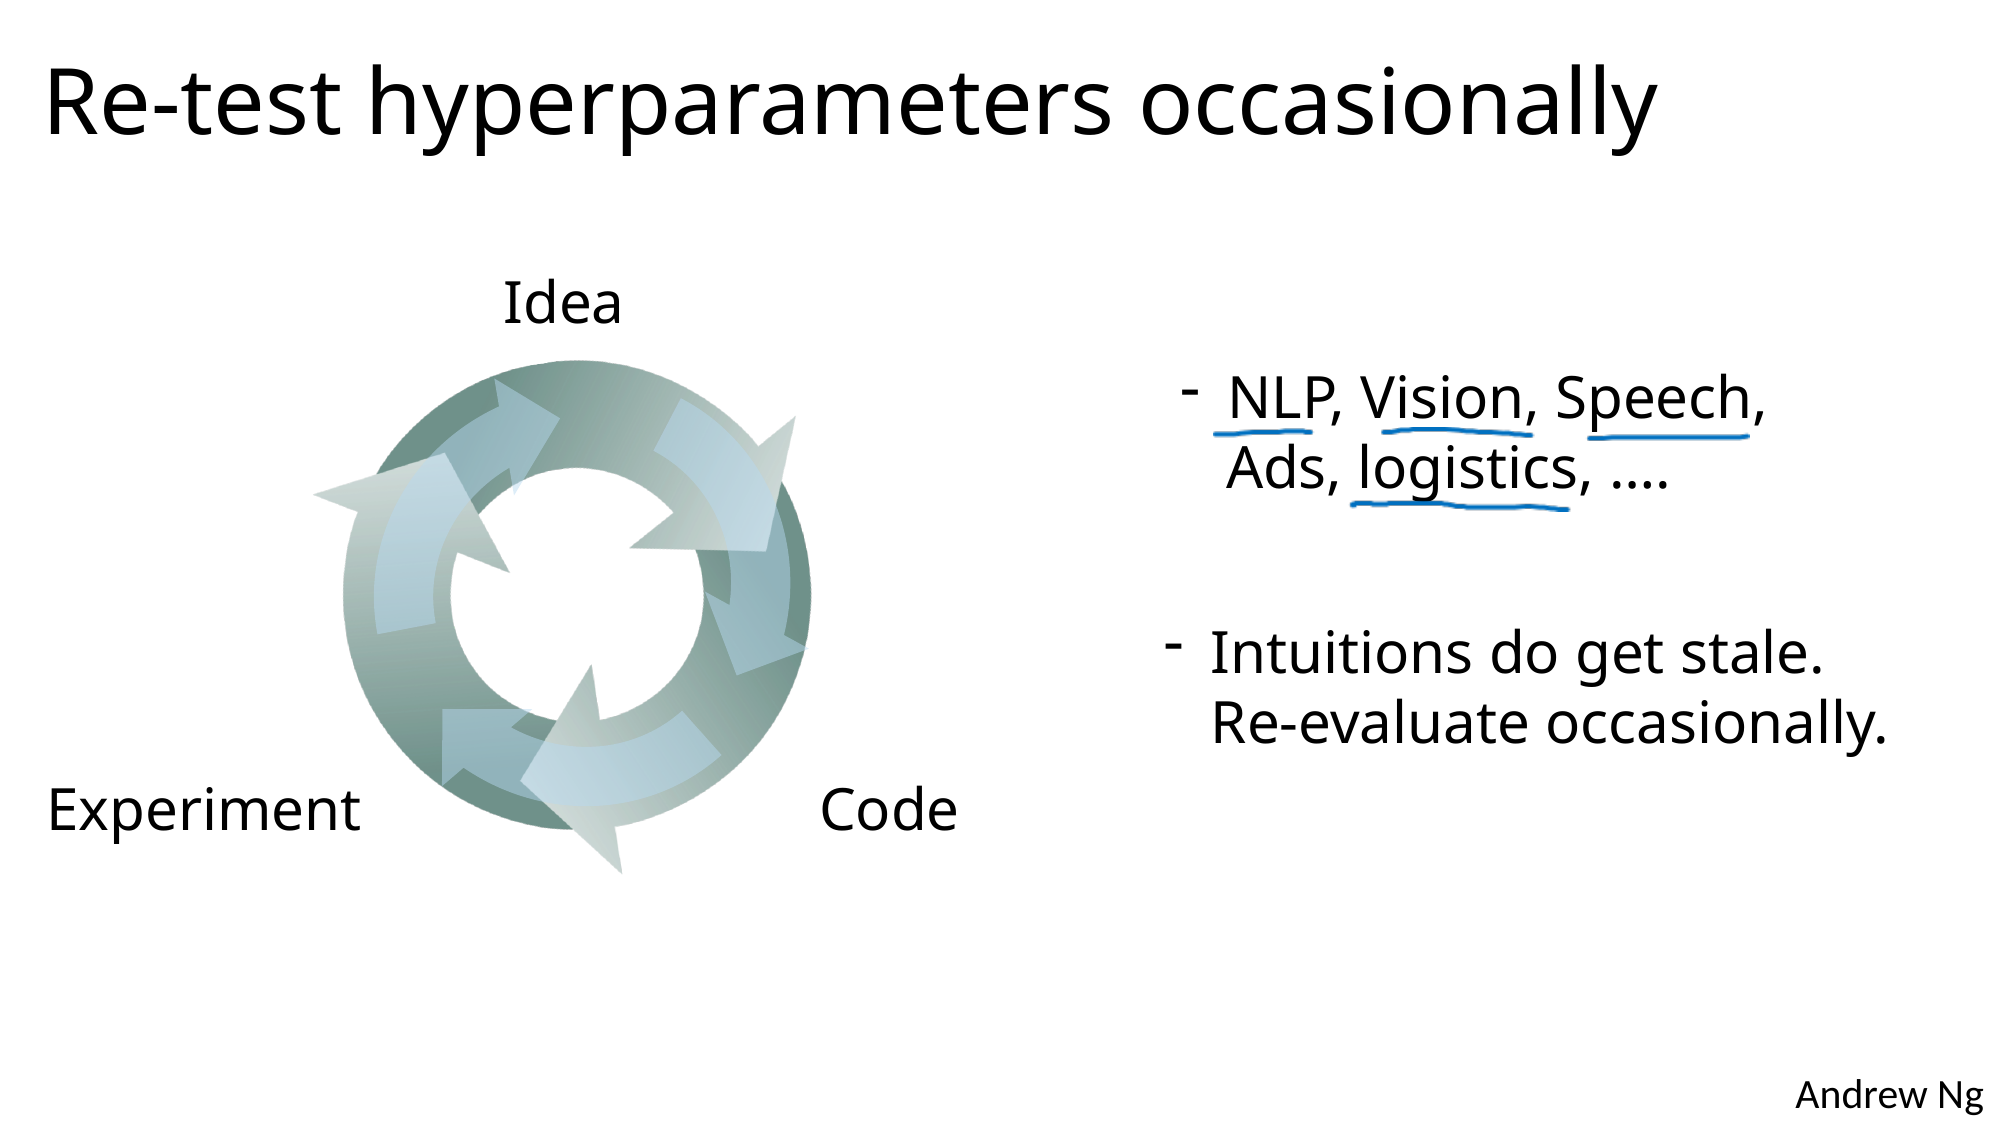

# Re-test hyperparameters occasionally
Idea
NLP, Vision, Speech,
 Ads, logistics, ….
Intuitions do get stale. Re-evaluate occasionally.
Experiment
Code